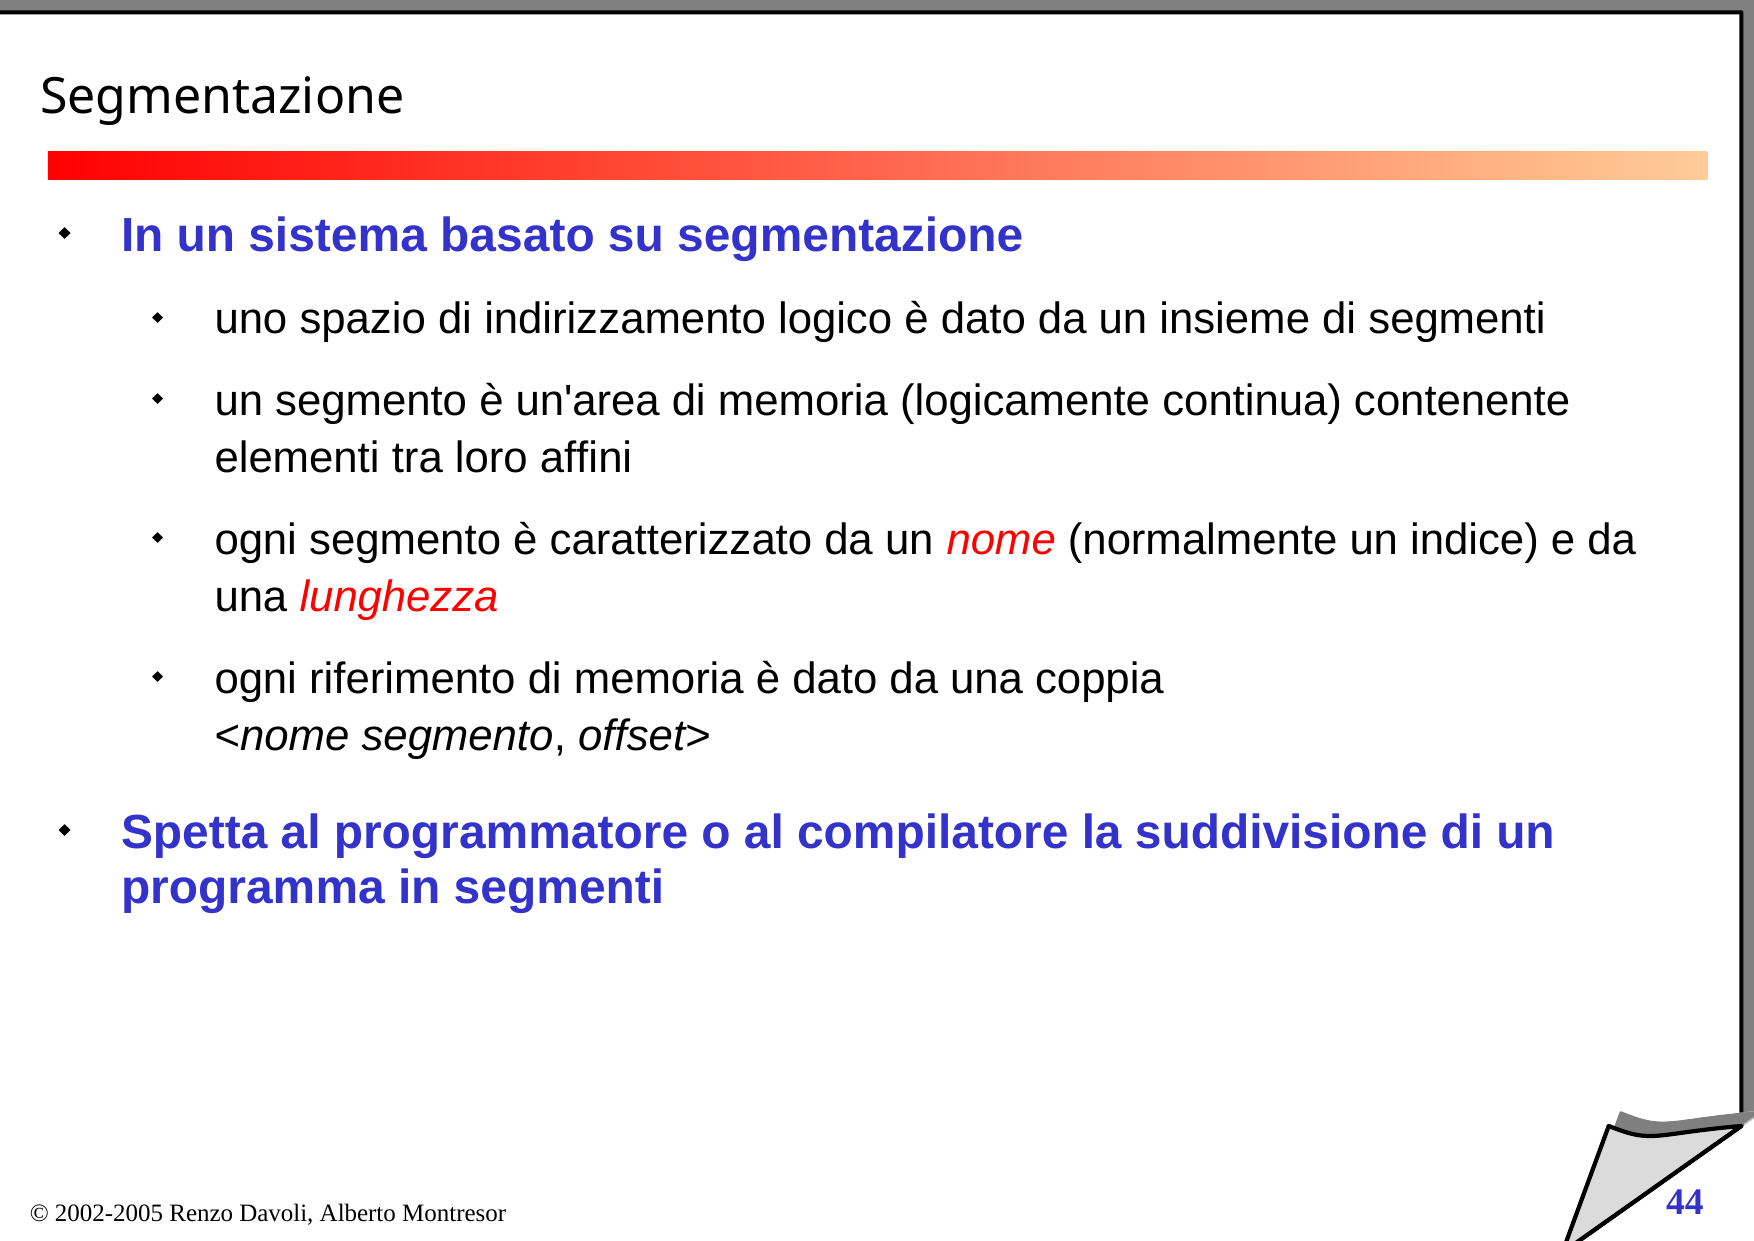

# Segmentazione
In un sistema basato su segmentazione
uno spazio di indirizzamento logico è dato da un insieme di segmenti
un segmento è un'area di memoria (logicamente continua) contenente elementi tra loro affini
ogni segmento è caratterizzato da un nome (normalmente un indice) e da una lunghezza
ogni riferimento di memoria è dato da una coppia
<nome segmento, offset>
Spetta al programmatore o al compilatore la suddivisione di un programma in segmenti